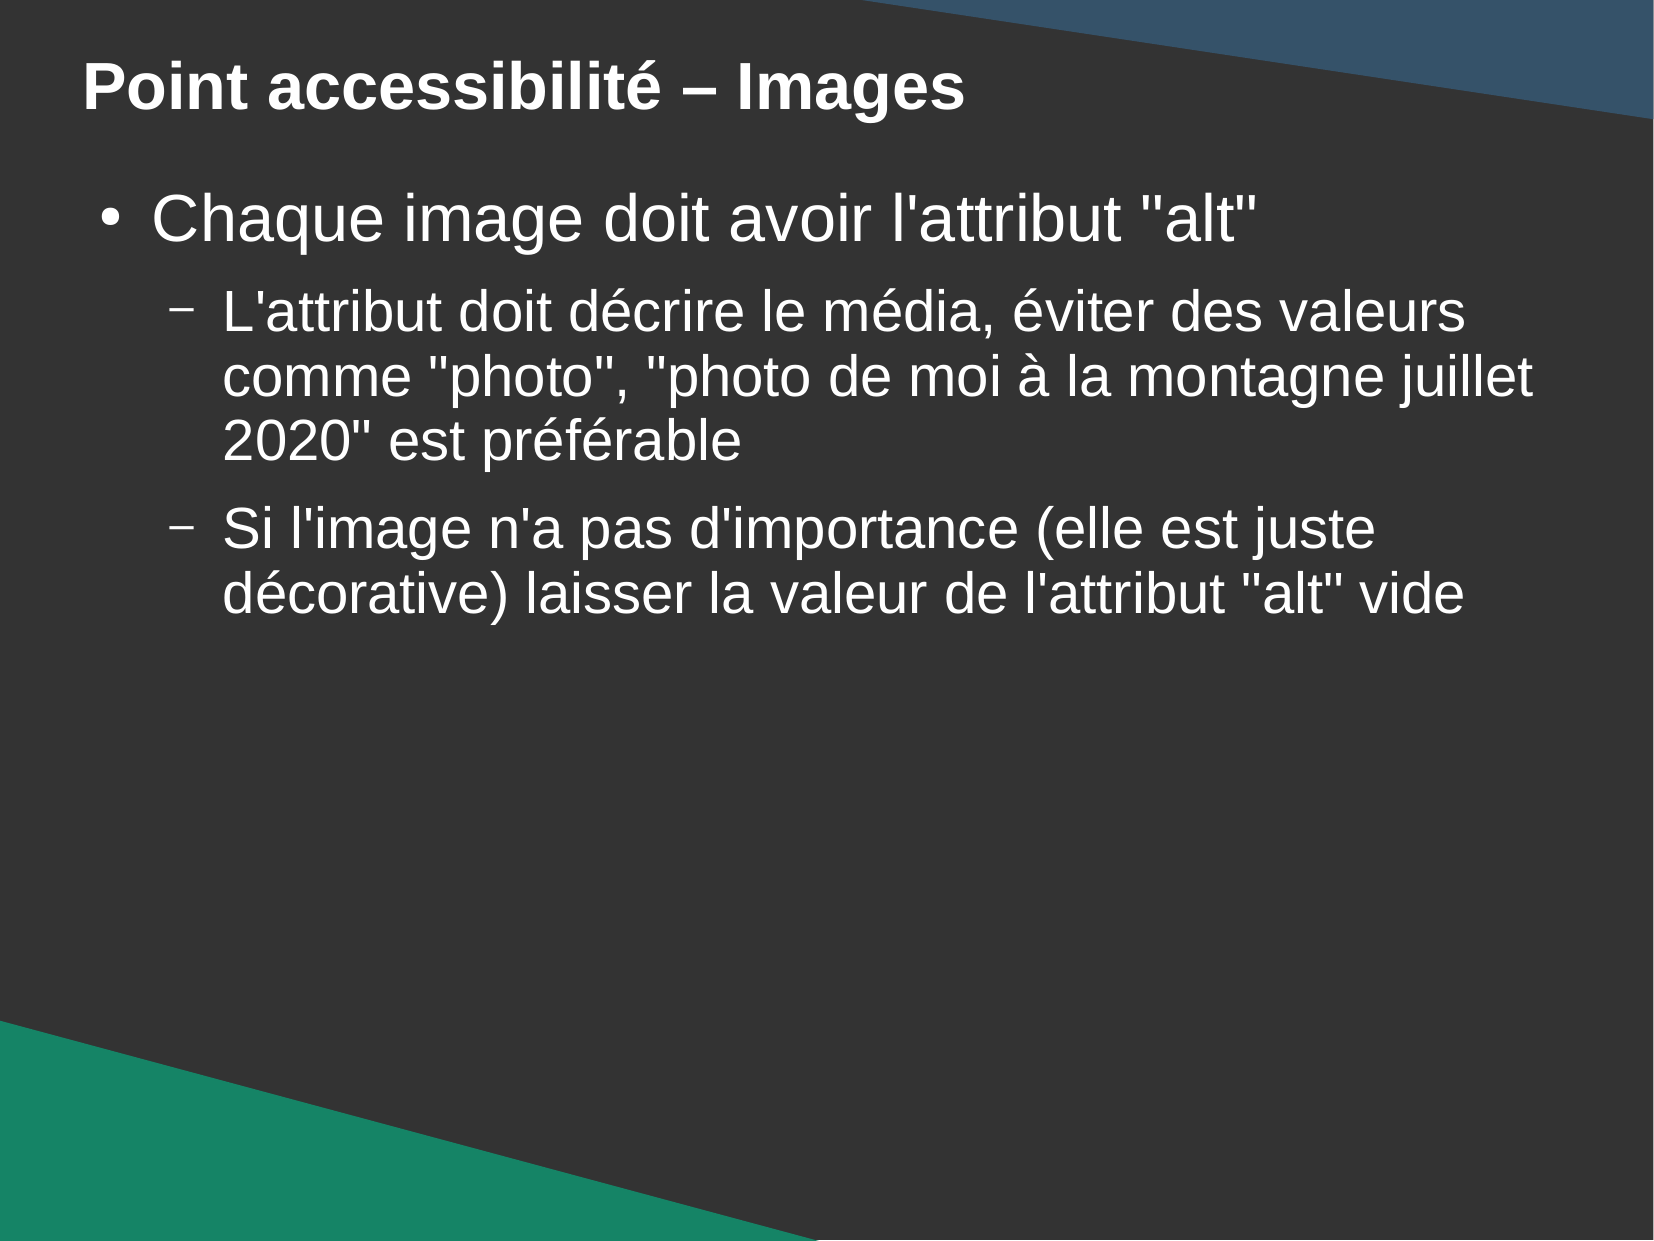

# Point accessibilité – Images
Chaque image doit avoir l'attribut "alt"
L'attribut doit décrire le média, éviter des valeurs comme "photo", "photo de moi à la montagne juillet 2020" est préférable
Si l'image n'a pas d'importance (elle est juste décorative) laisser la valeur de l'attribut "alt" vide